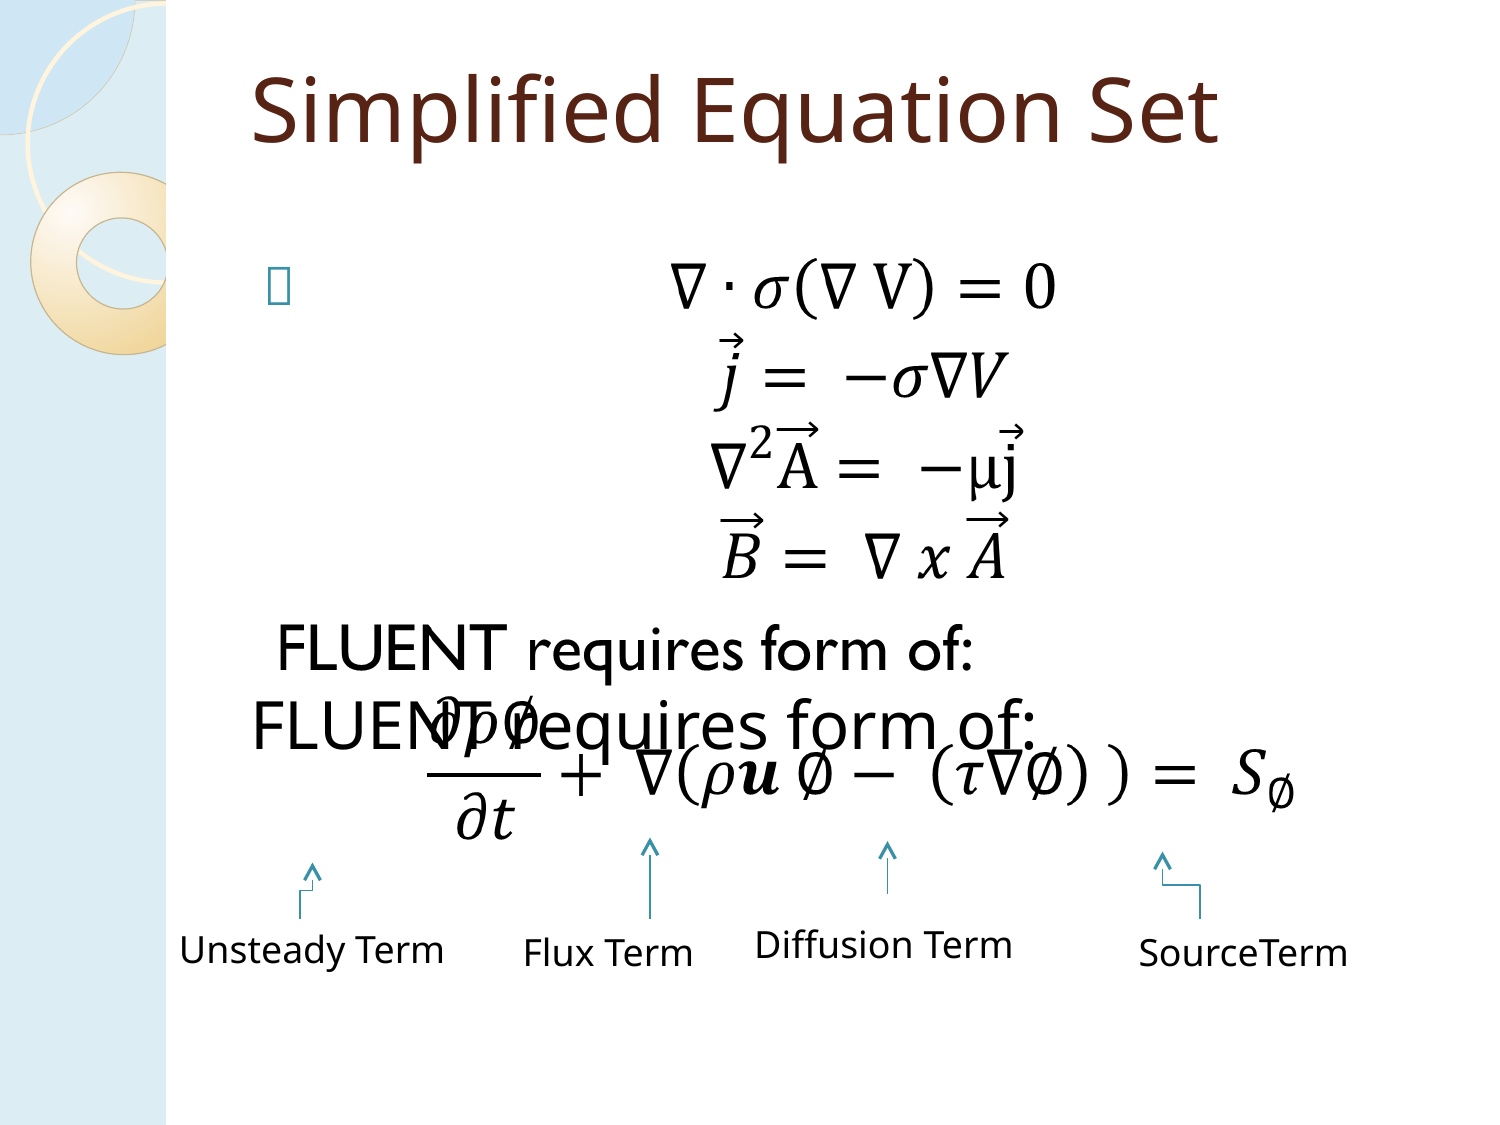

# Simplified Equation Set
FLUENT requires form of:
Diffusion Term
Unsteady Term
Flux Term
SourceTerm